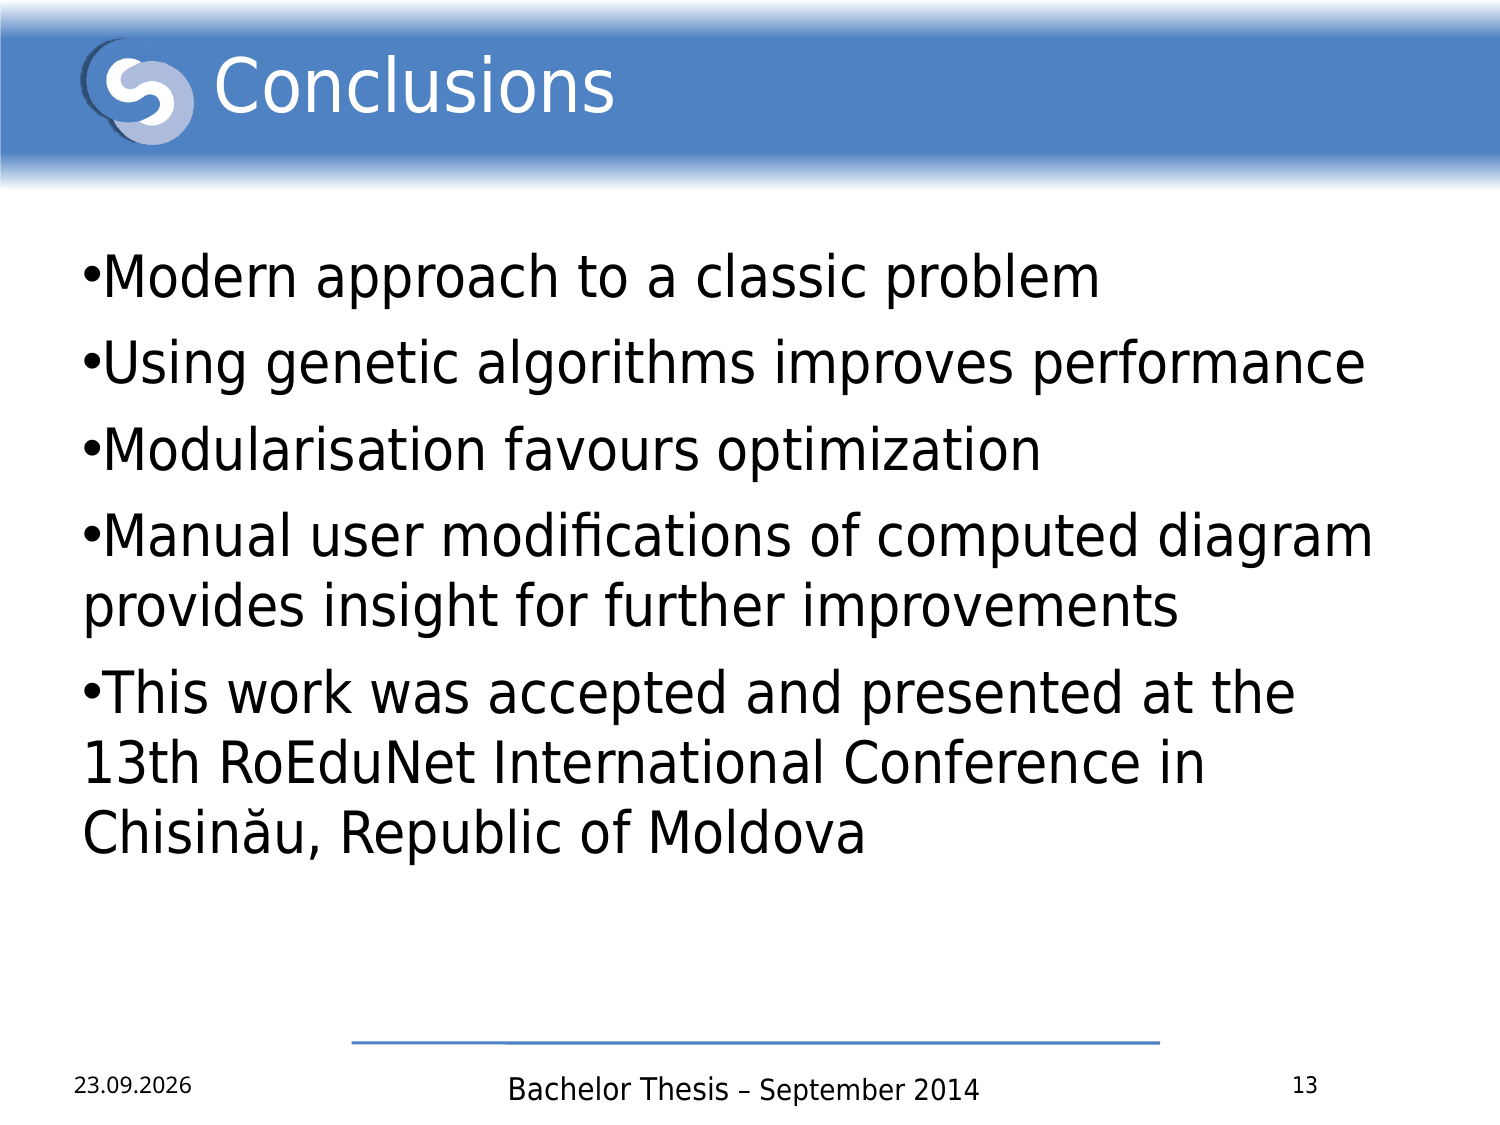

# Conclusions
Modern approach to a classic problem
Using genetic algorithms improves performance
Modularisation favours optimization
Manual user modifications of computed diagram provides insight for further improvements
This work was accepted and presented at the 13th RoEduNet International Conference in Chisinău, Republic of Moldova
Bachelor Thesis – September 2014